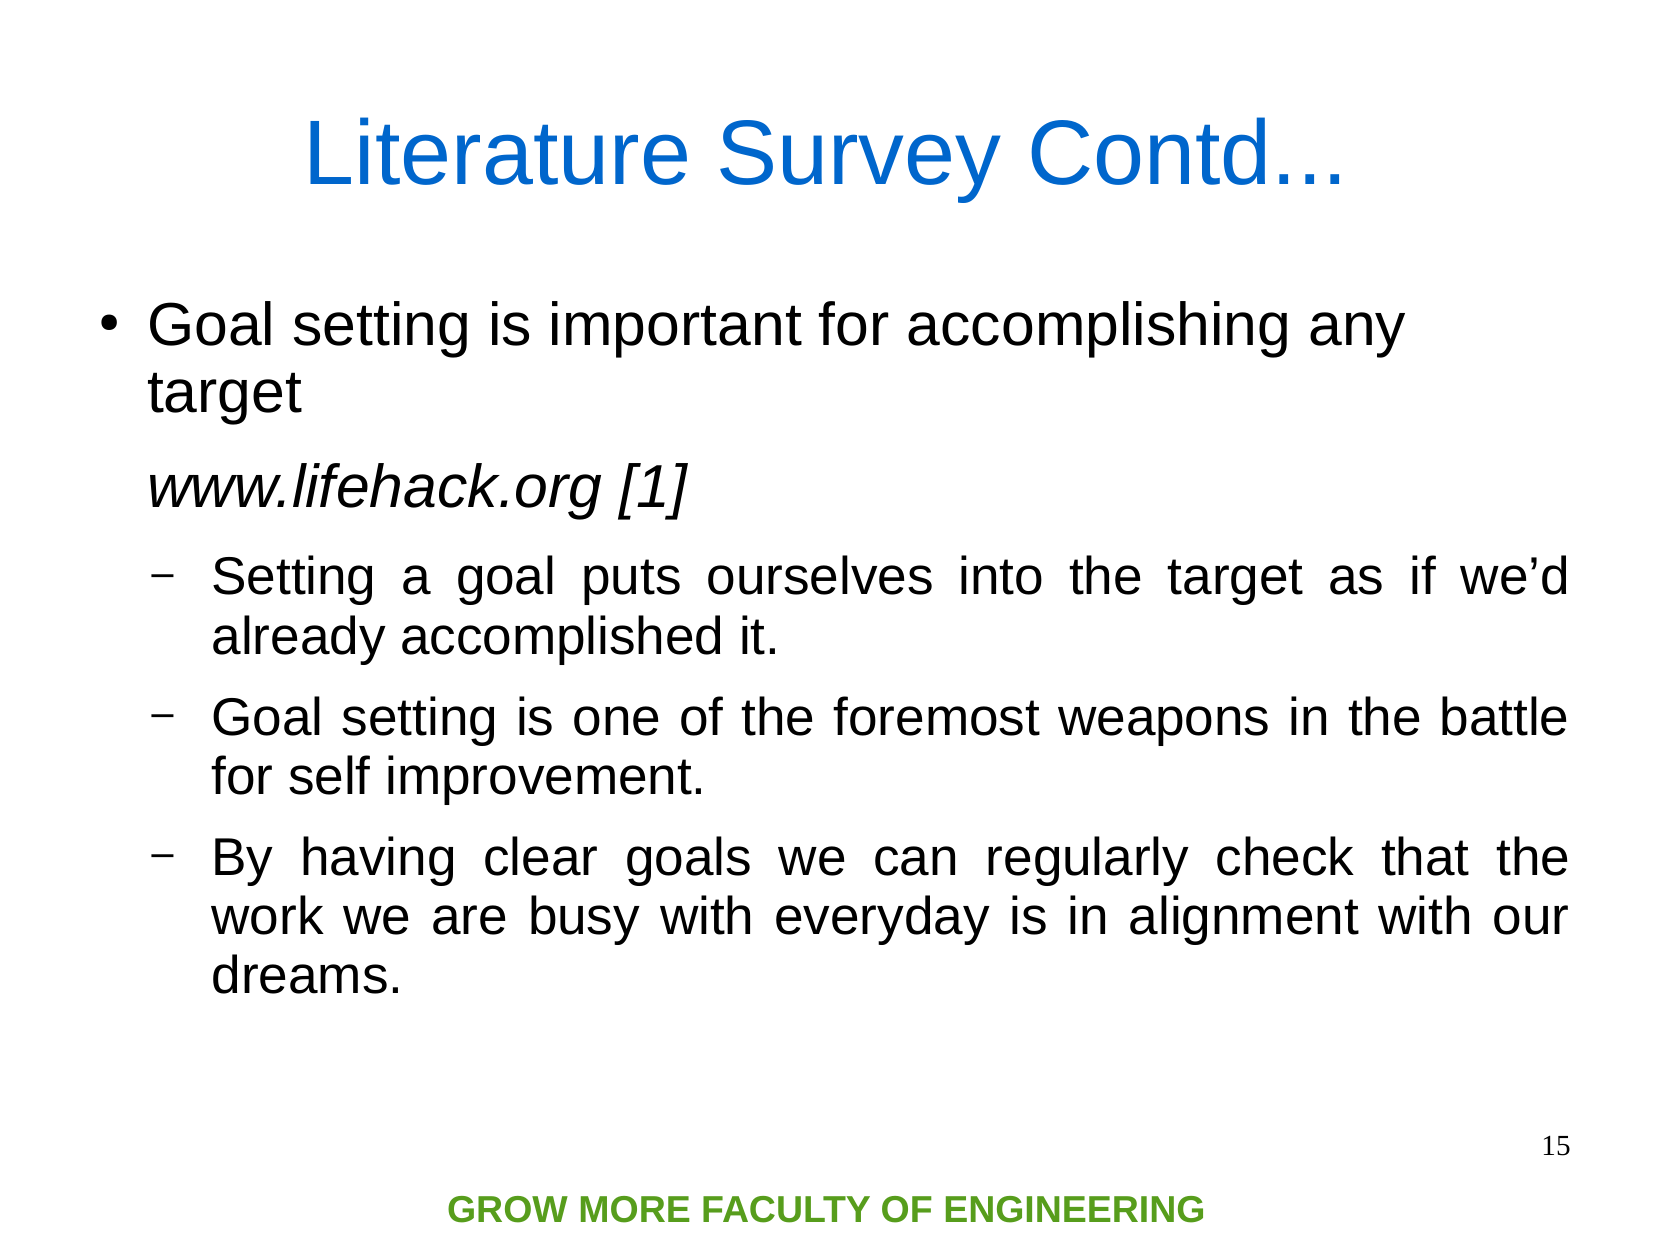

# Literature Survey Contd...
Goal setting is important for accomplishing any target
www.lifehack.org [1]
Setting a goal puts ourselves into the target as if we’d already accomplished it.
Goal setting is one of the foremost weapons in the battle for self improvement.
By having clear goals we can regularly check that the work we are busy with everyday is in alignment with our dreams.
15